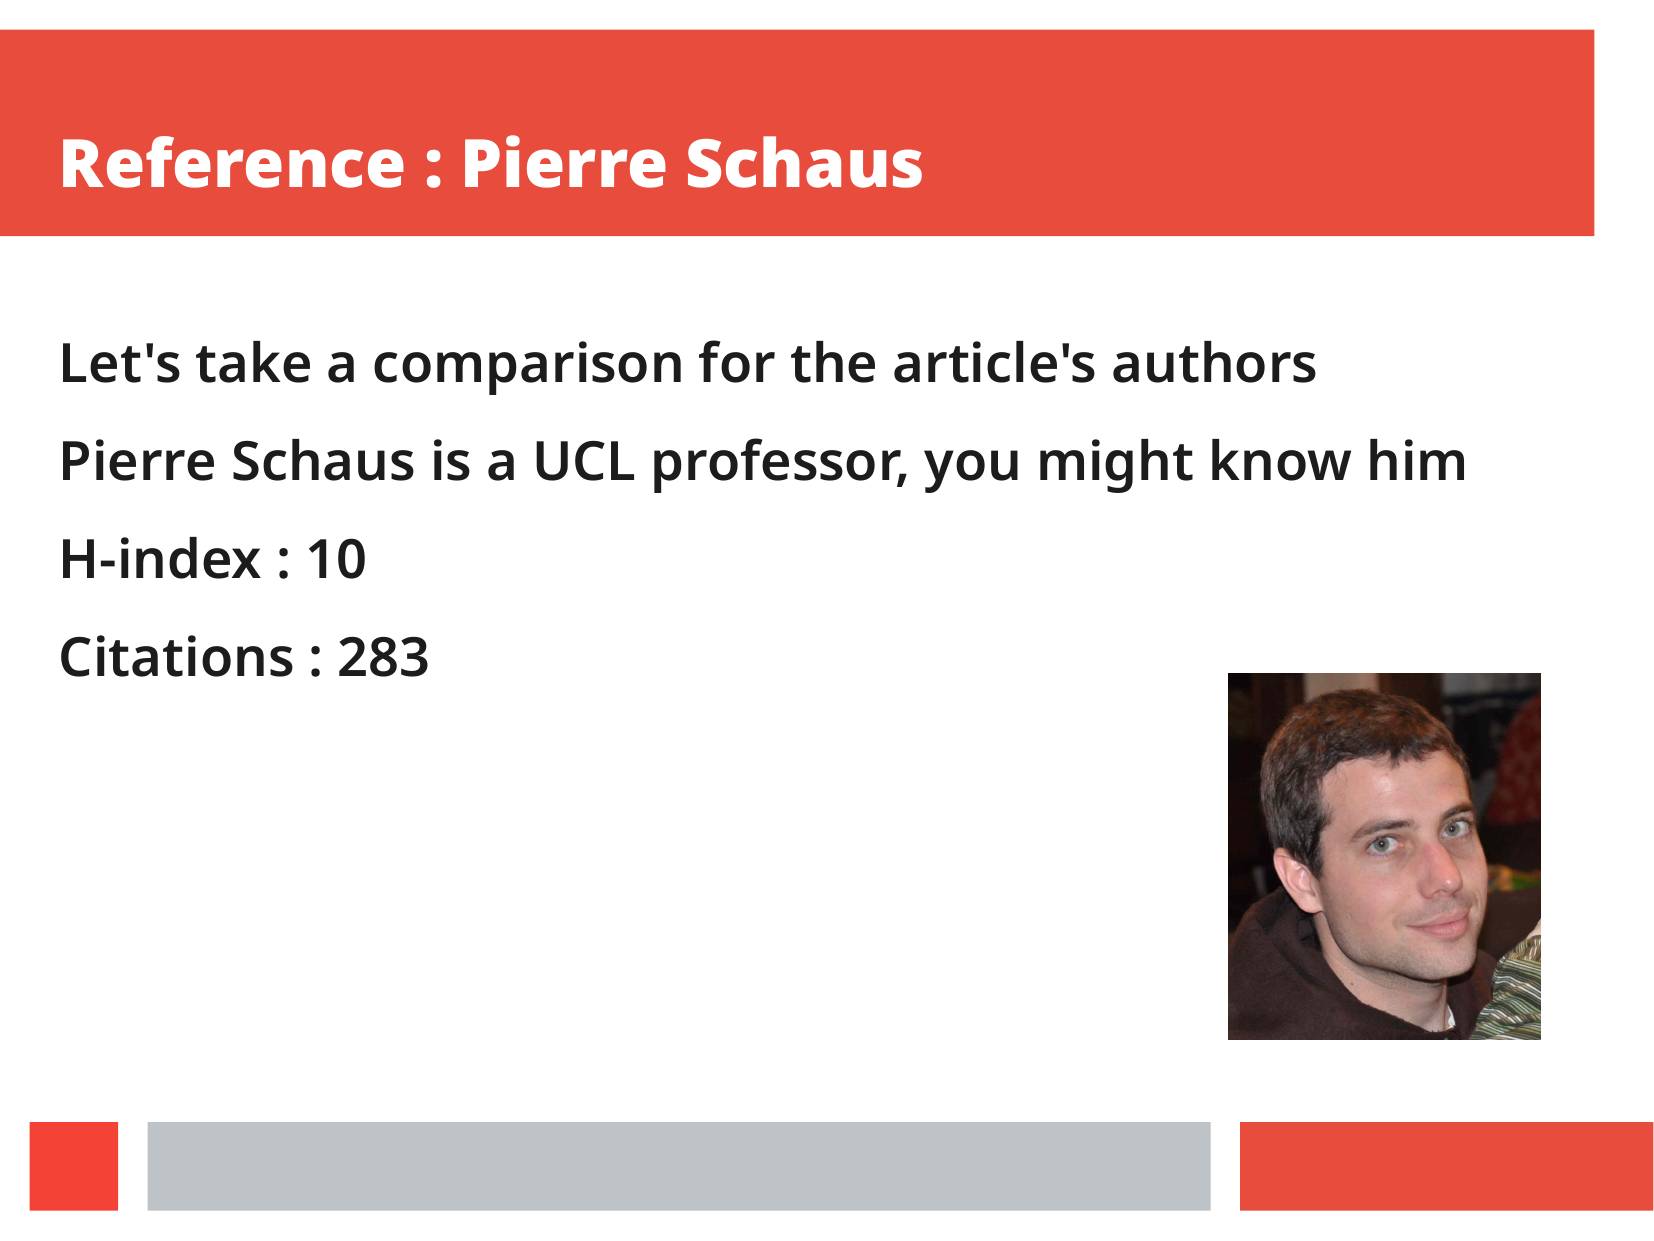

# Reference : Pierre Schaus
Let's take a comparison for the article's authors
Pierre Schaus is a UCL professor, you might know him
H-index : 10
Citations : 283